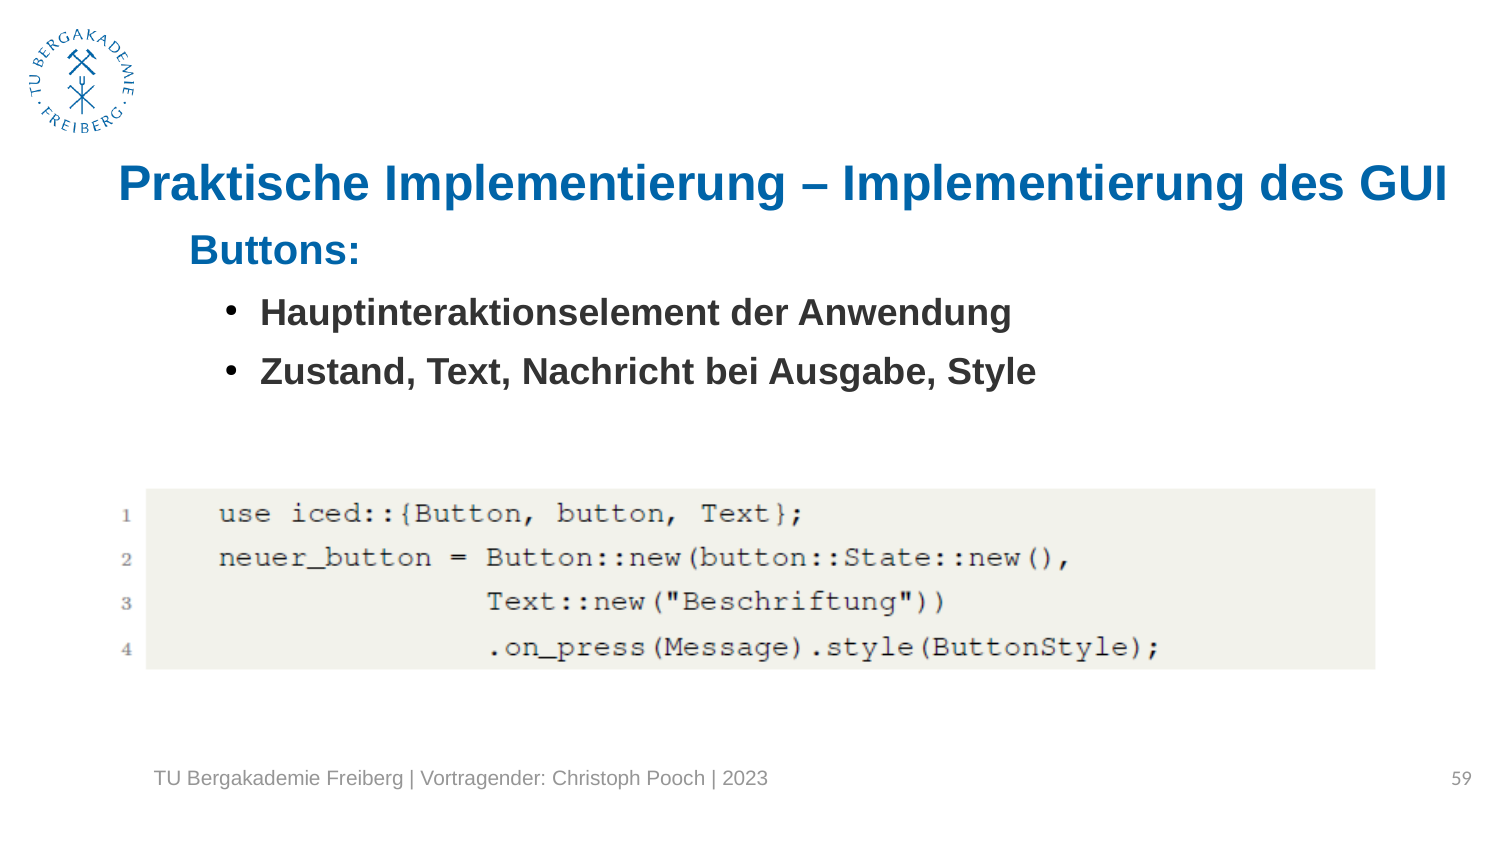

Praktische Implementierung – Implementierung des GUI
# Buttons:
Hauptinteraktionselement der Anwendung
Zustand, Text, Nachricht bei Ausgabe, Style
TU Bergakademie Freiberg | Vortragender: Christoph Pooch | 2023